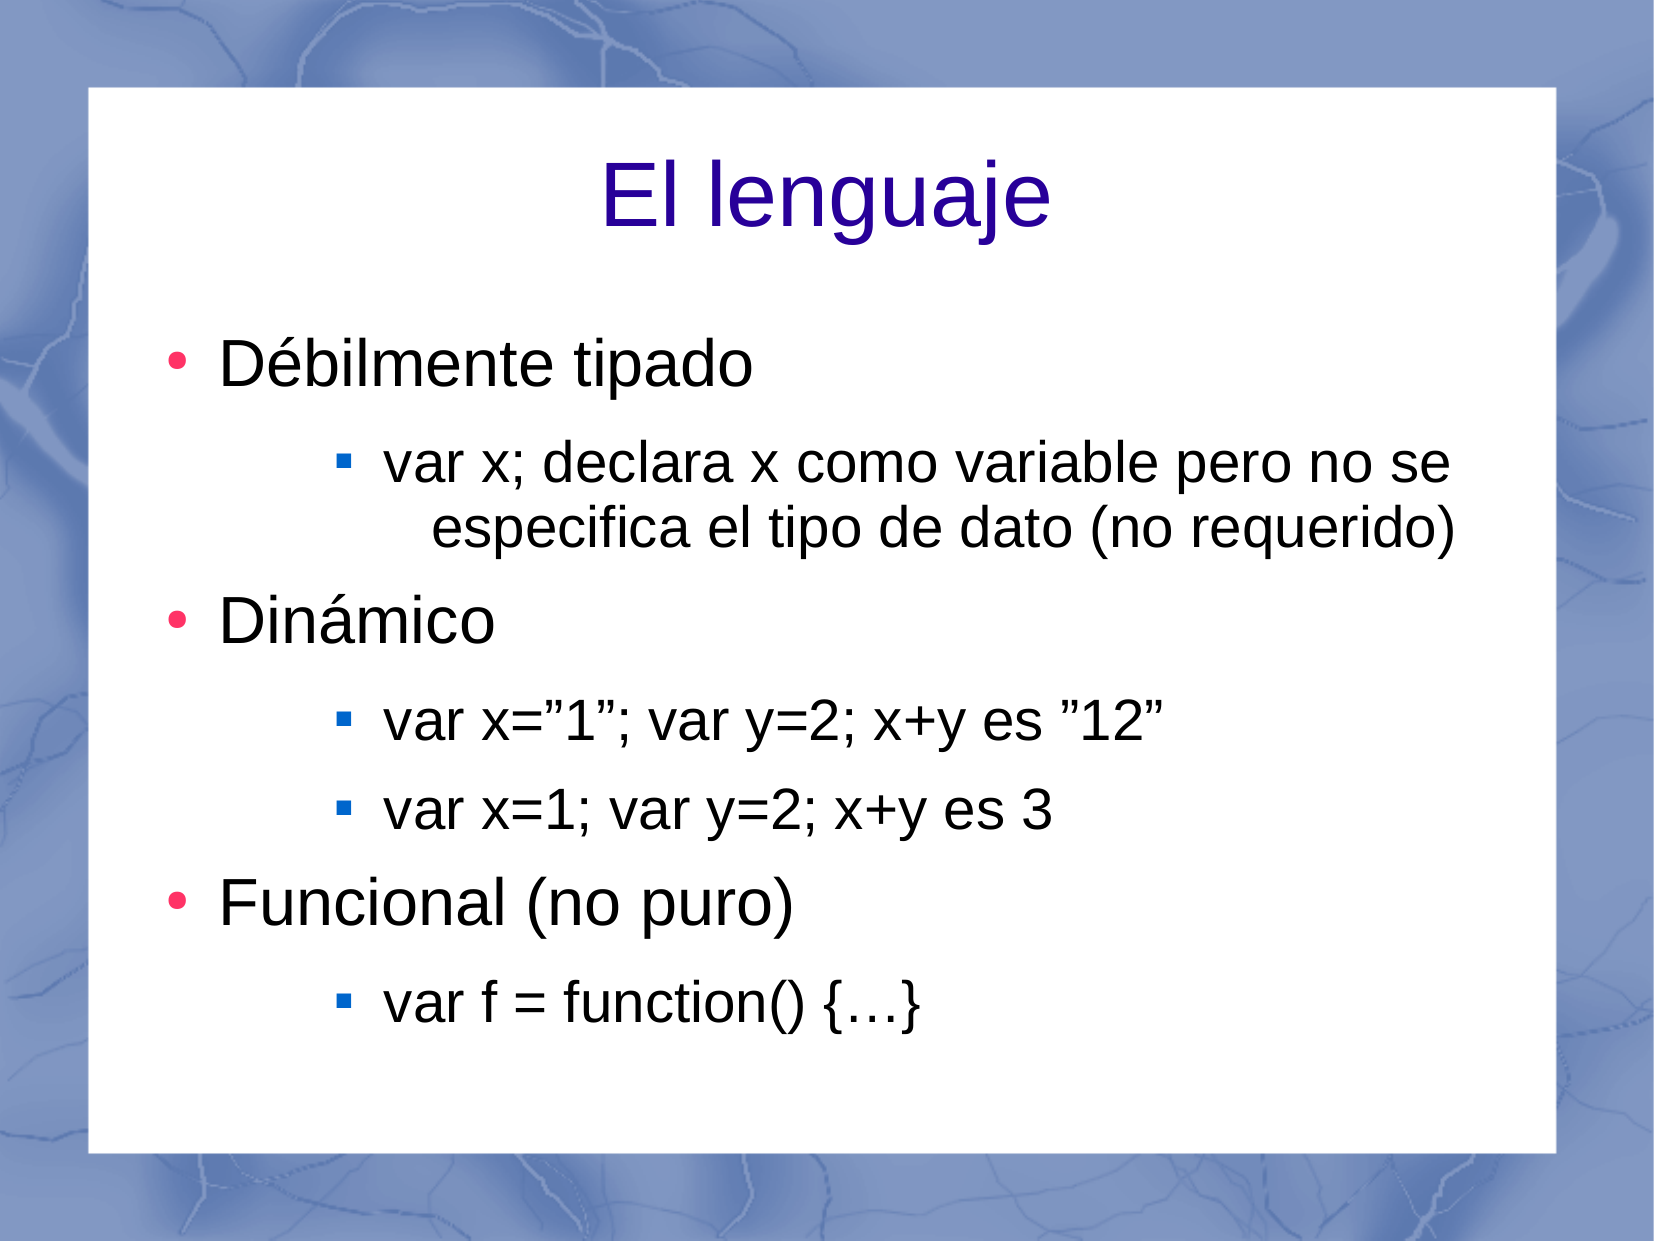

# El lenguaje
Débilmente tipado
var x; declara x como variable pero no se especifica el tipo de dato (no requerido)
Dinámico
var x=”1”; var y=2; x+y es ”12”
var x=1; var y=2; x+y es 3
Funcional (no puro)
var f = function() {…}